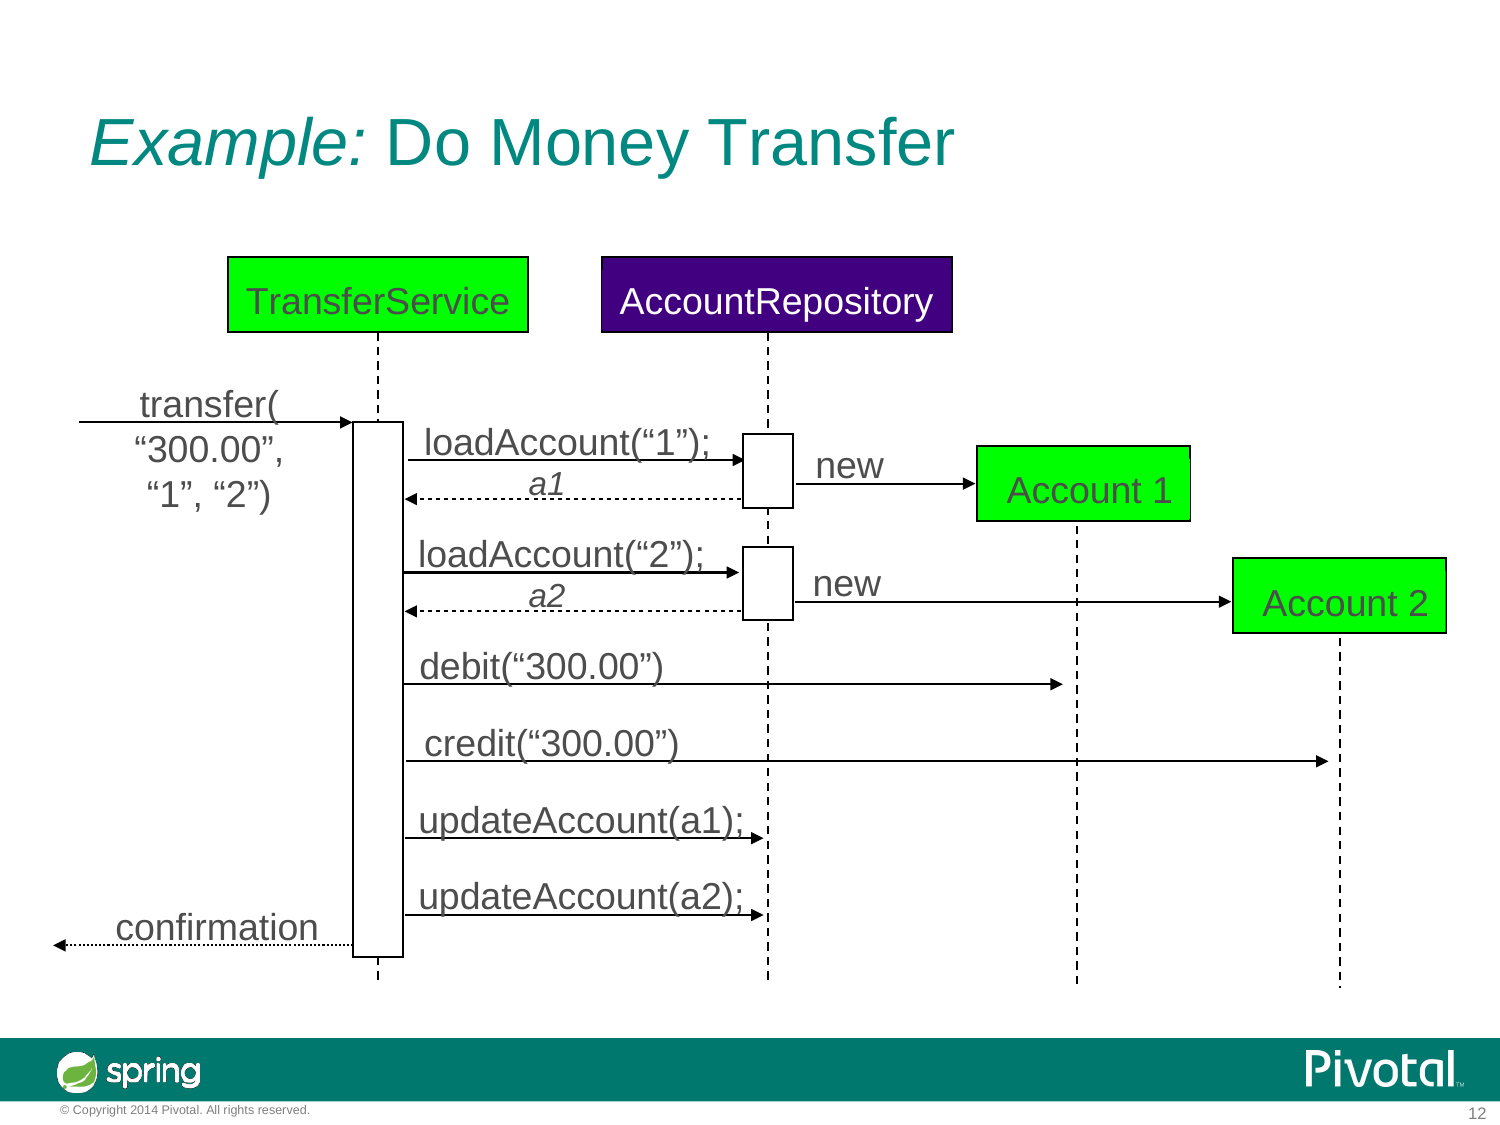

# Example: Do Money Transfer
TransferService
AccountRepository
transfer(
“300.00”,
“1”, “2”)
 loadAccount(“1”);
 new
Account 1
a1
 loadAccount(“2”);
 new
Account 2
a2
 debit(“300.00”)
 credit(“300.00”)
 updateAccount(a1);
 updateAccount(a2);
confirmation